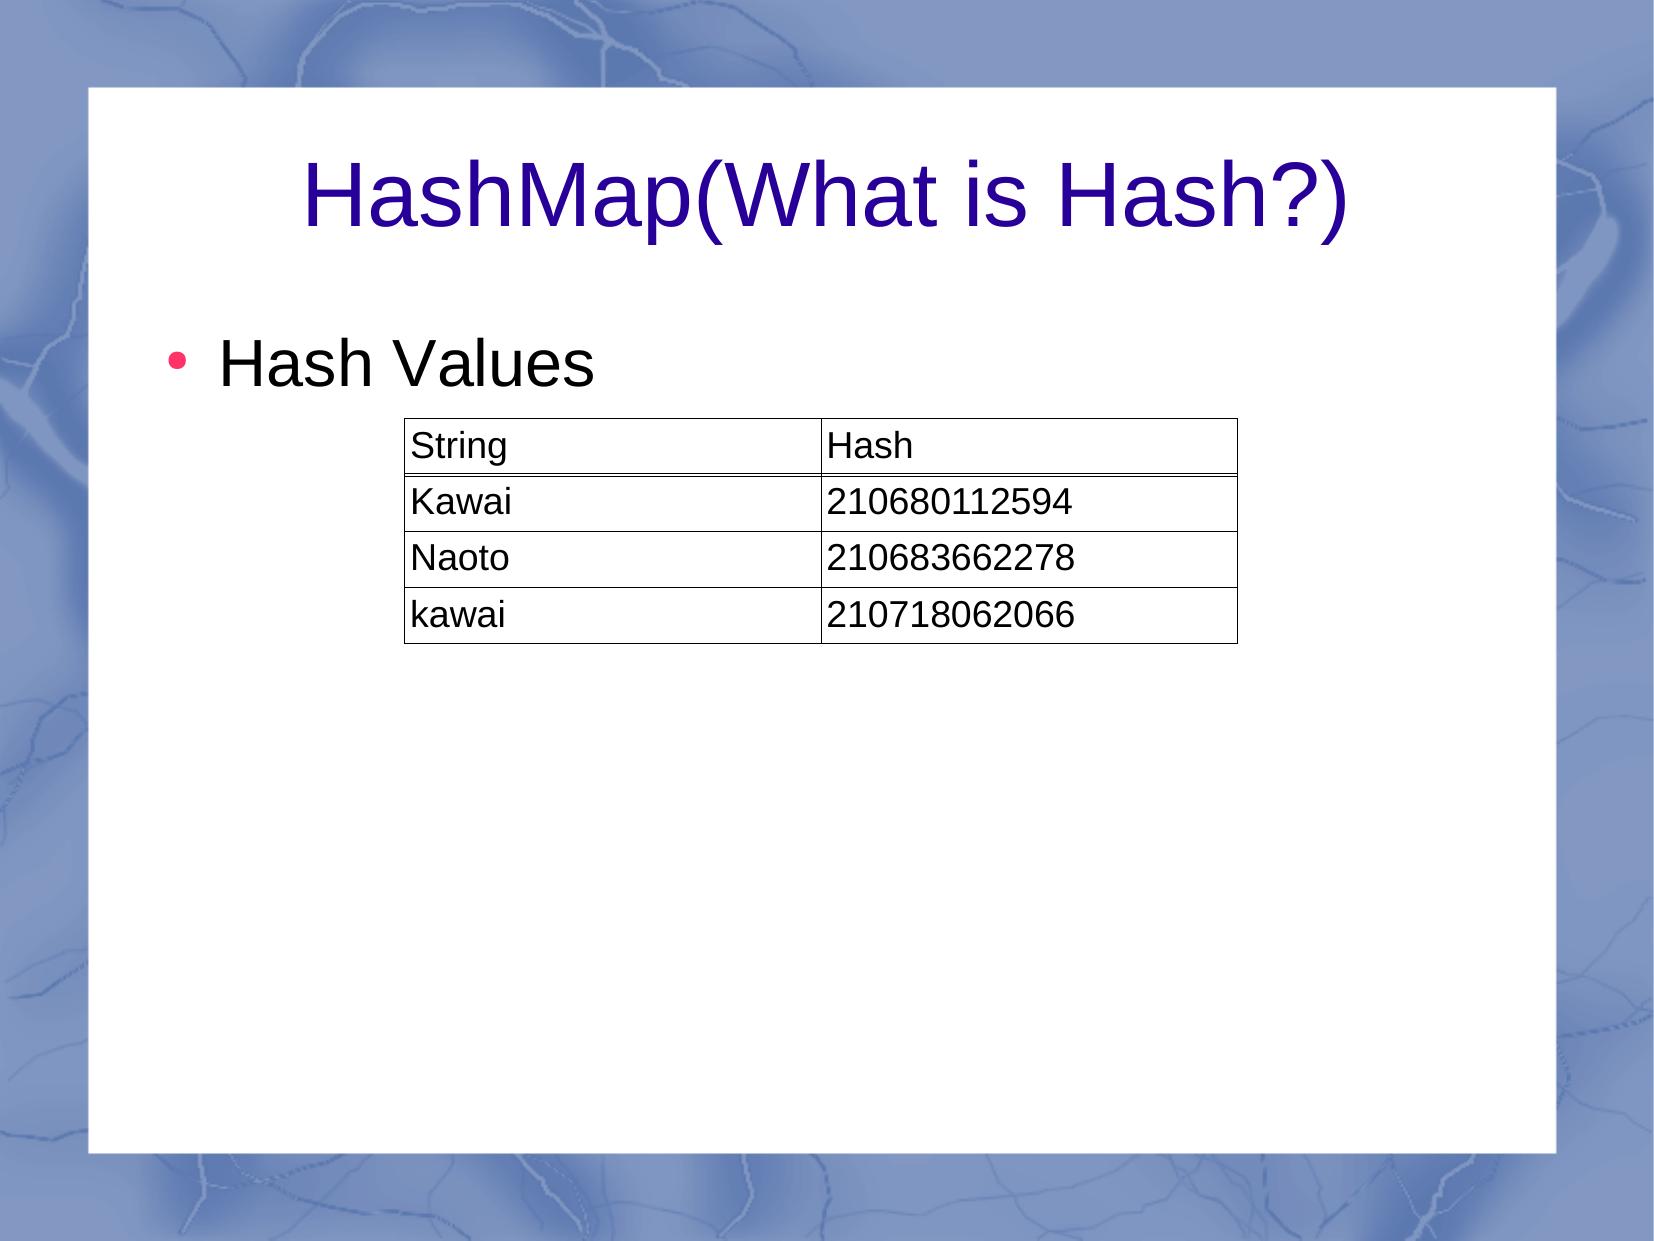

# HashMap(What is Hash?)
Hash Values
| String | Hash |
| --- | --- |
| Kawai | 210680112594 |
| Naoto | 210683662278 |
| kawai | 210718062066 |